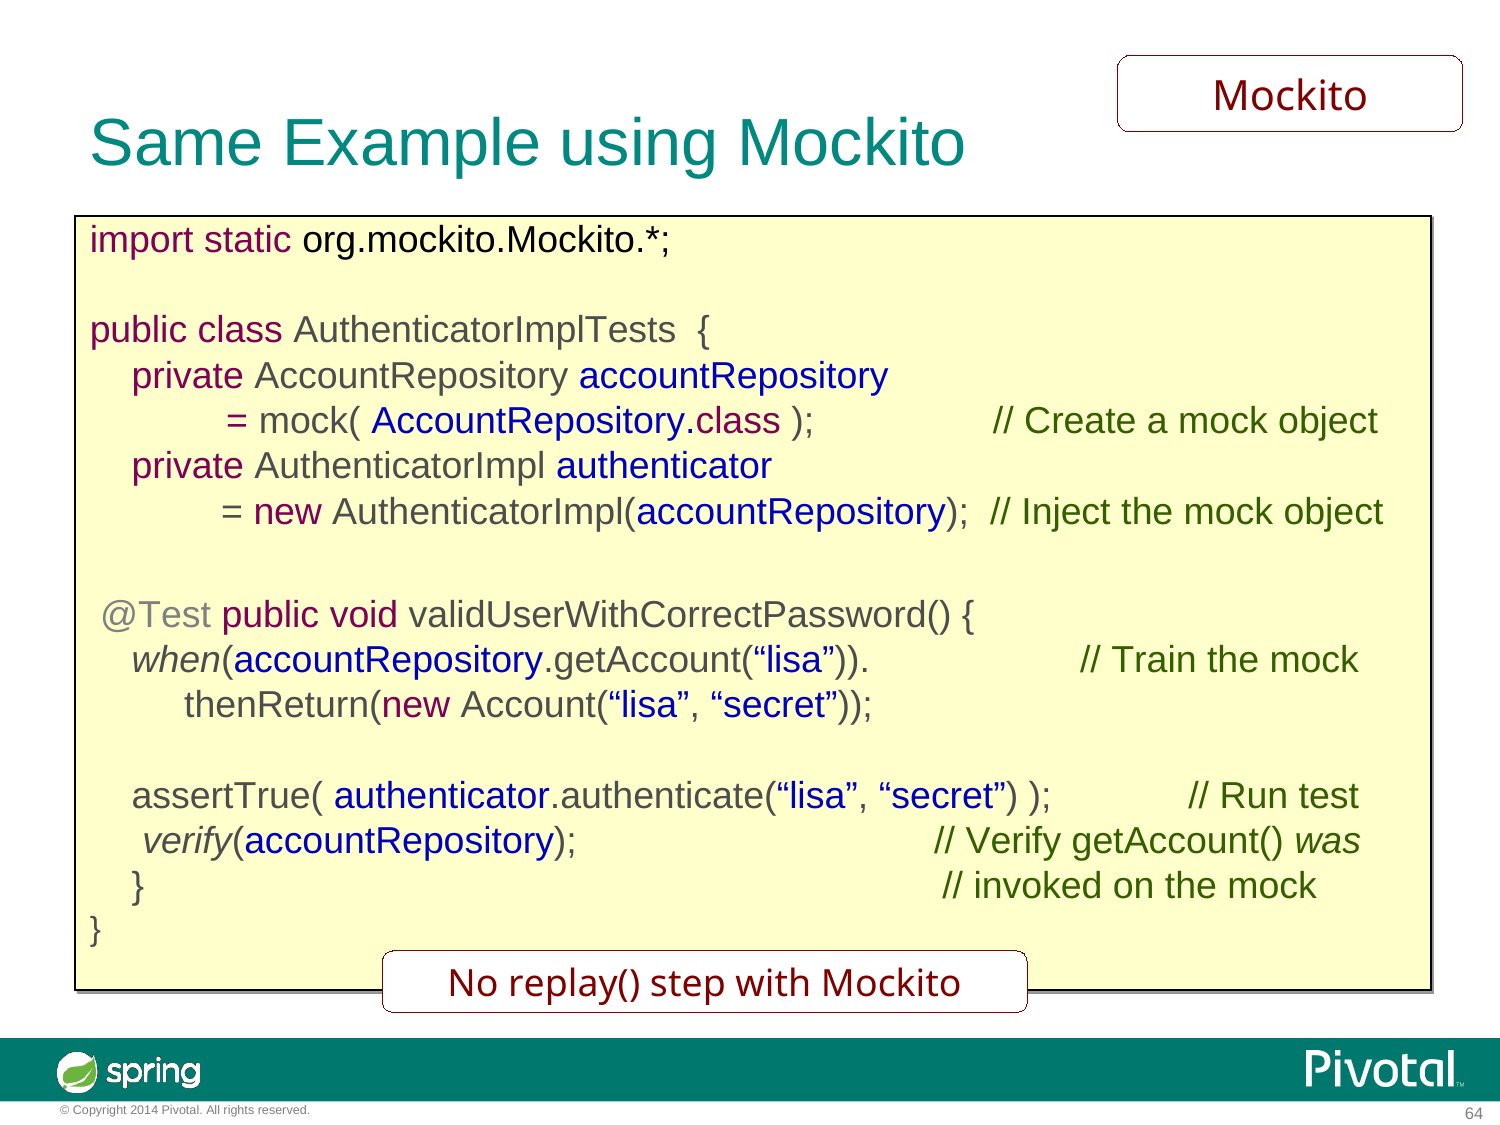

# Same Example using Mockito
Mockito
import static org.mockito.Mockito.*;
public class AuthenticatorImplTests {
 private AccountRepository accountRepository
 = mock( AccountRepository.class ); // Create a mock object
 private AuthenticatorImpl authenticator
		= new AuthenticatorImpl(accountRepository); // Inject the mock object
 @Test public void validUserWithCorrectPassword() {
 when(accountRepository.getAccount(“lisa”)). // Train the mock
 thenReturn(new Account(“lisa”, “secret”));
 assertTrue( authenticator.authenticate(“lisa”, “secret”) ); // Run test
 verify(accountRepository); // Verify getAccount() was
 } // invoked on the mock
}
No replay() step with Mockito